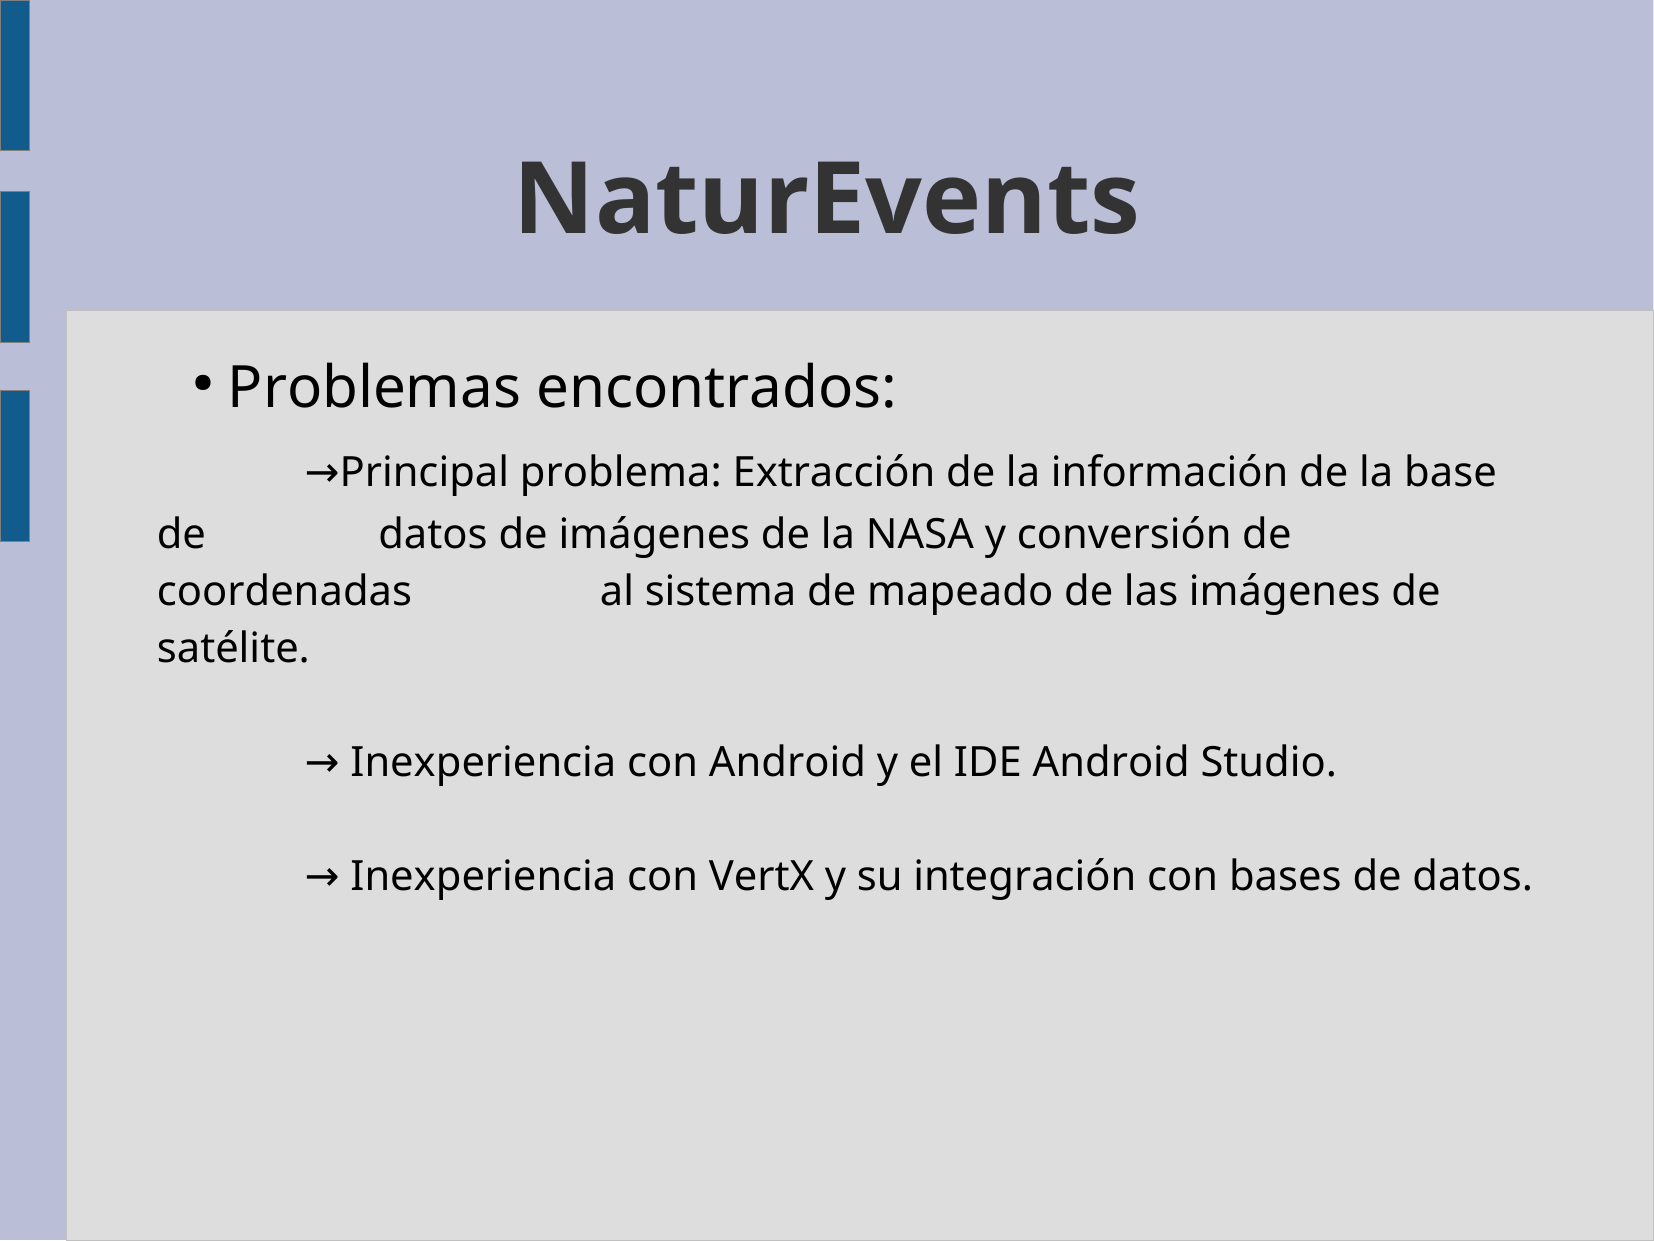

# NaturEvents
Problemas encontrados:
		→Principal problema: Extracción de la información de la base de 			datos de imágenes de la NASA y conversión de coordenadas 			al sistema de mapeado de las imágenes de satélite.
		→ Inexperiencia con Android y el IDE Android Studio.
		→ Inexperiencia con VertX y su integración con bases de datos.